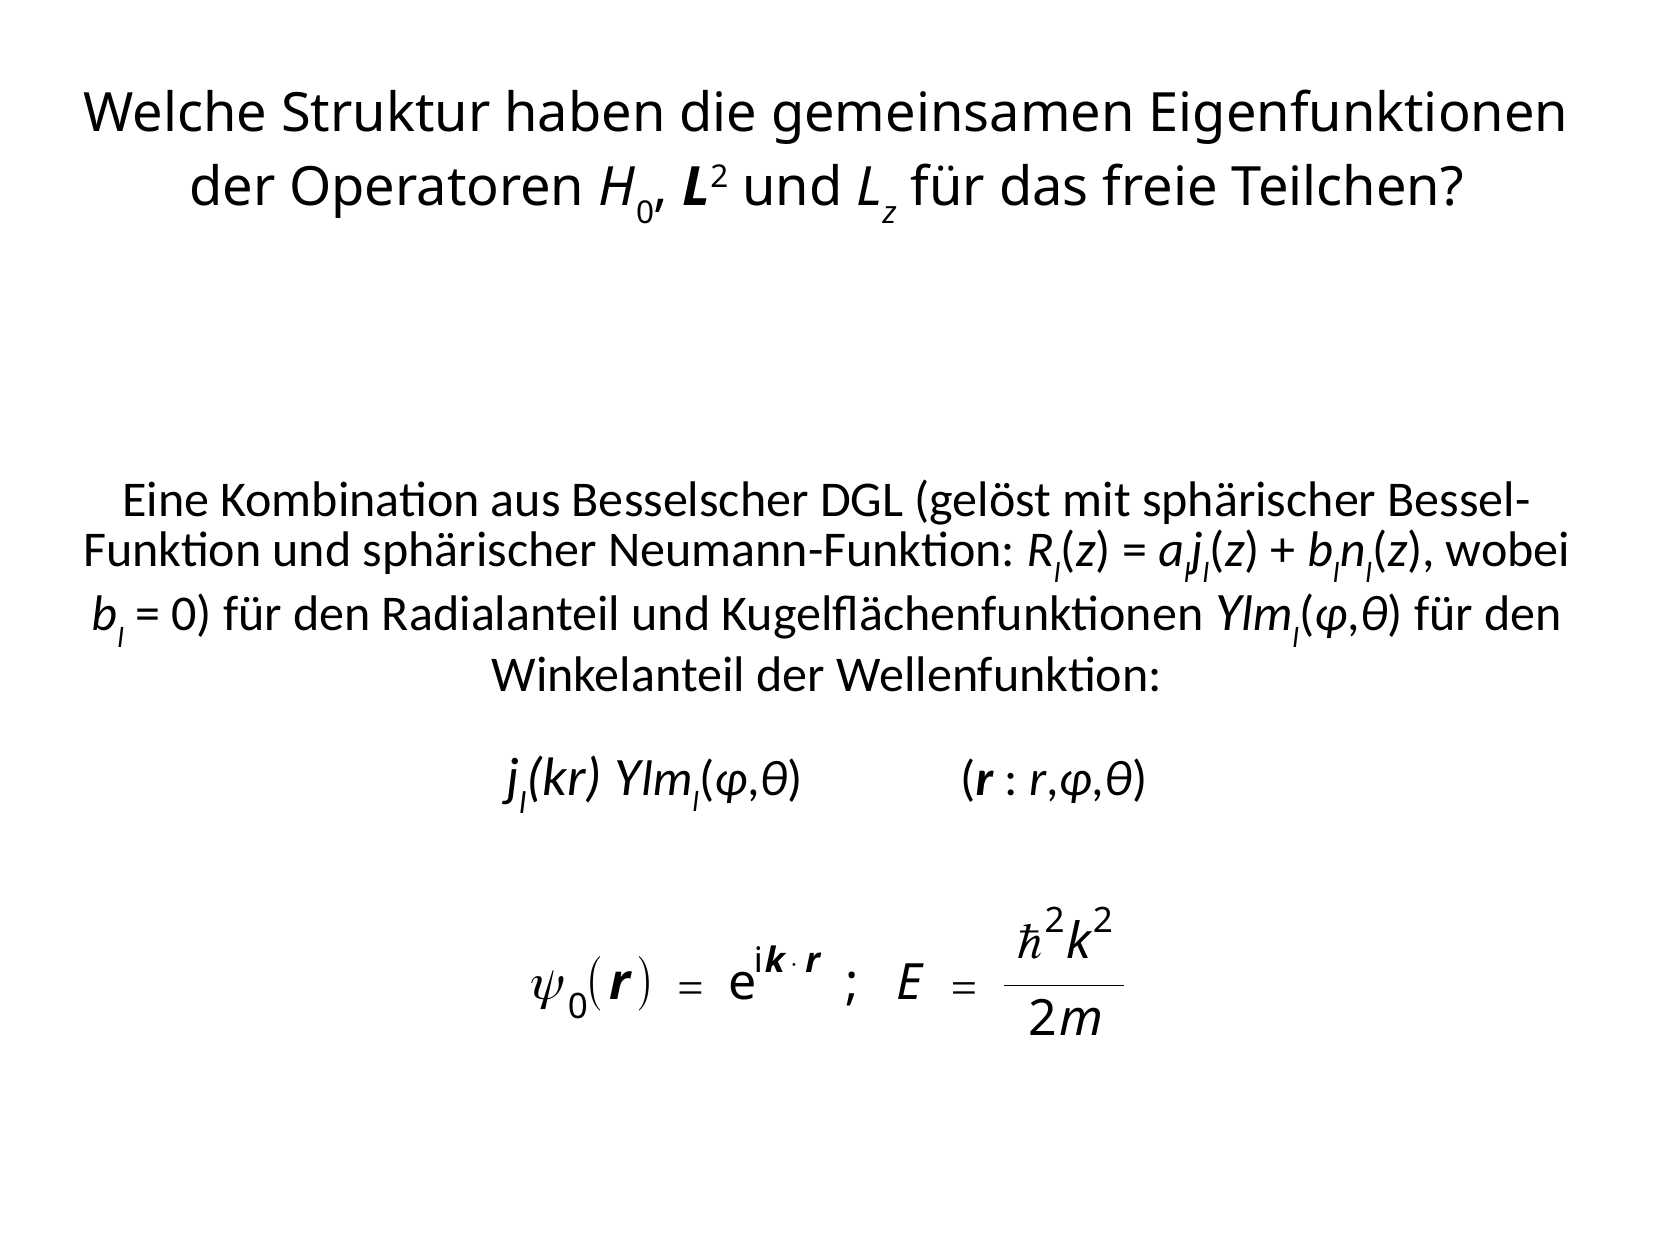

# Welche Struktur haben die gemeinsamen Eigenfunktionen der Operatoren H0, L2 und Lz für das freie Teilchen?
Eine Kombination aus Besselscher DGL (gelöst mit sphärischer Bessel-Funktion und sphärischer Neumann-Funktion: Rl(z) = aljl(z) + blnl(z), wobei bl = 0) für den Radialanteil und Kugelflächenfunktionen Υlml(φ,θ) für den Winkelanteil der Wellenfunktion:
jl(kr) Υlml(φ,θ) 		 (r : r,φ,θ)